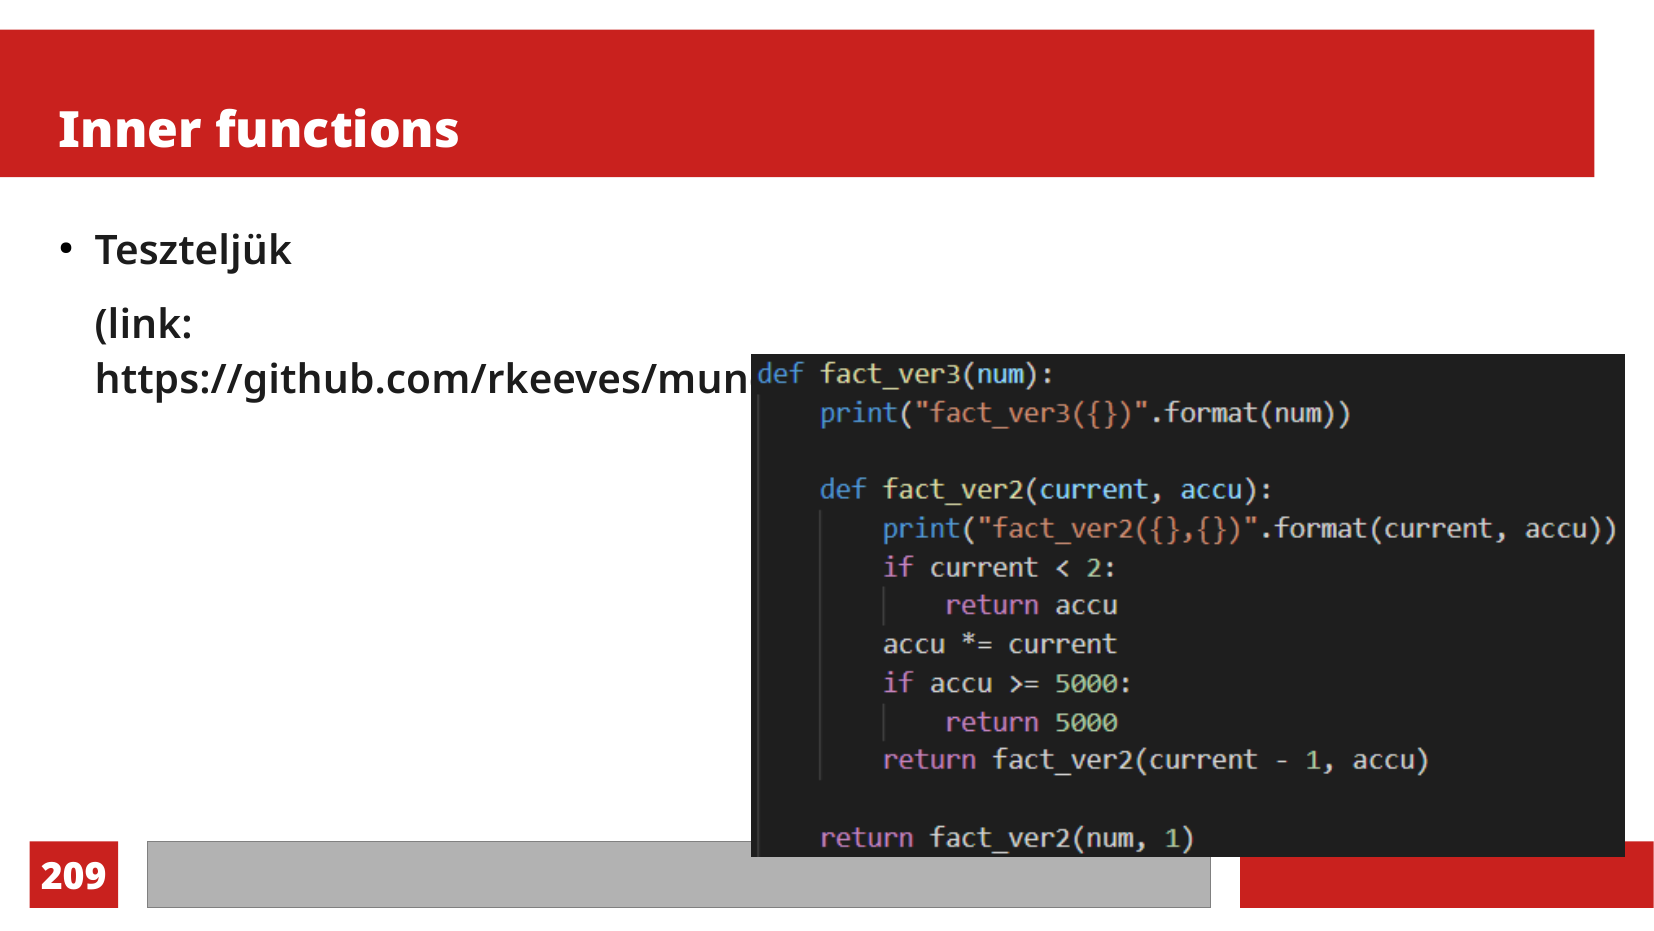

# Inner functions
Teszteljük
(link: https://github.com/rkeeves/munchausen/blob/main/src/fact_ver3.py)
209